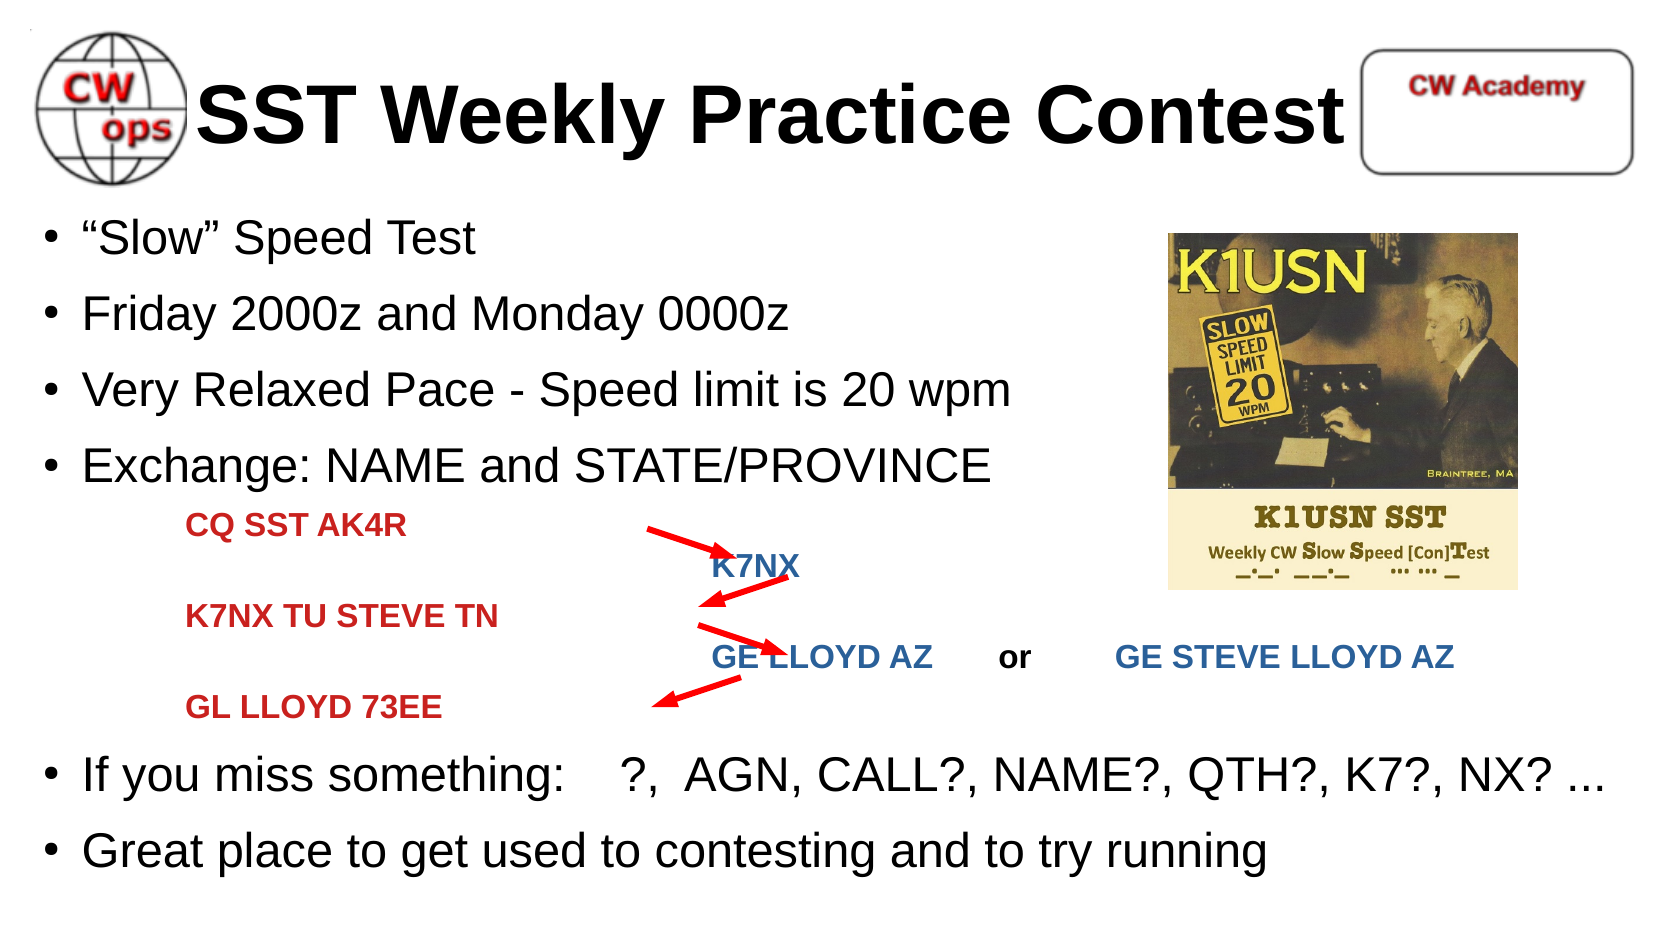

# SST Weekly Practice Contest
“Slow” Speed Test
Friday 2000z and Monday 0000z
Very Relaxed Pace - Speed limit is 20 wpm
Exchange: NAME and STATE/PROVINCE
CQ SST AK4R
 				 	K7NX
K7NX TU STEVE TN
 		 	GE LLOYD AZ or GE STEVE LLOYD AZ
GL LLOYD 73EE
If you miss something: ?, AGN, CALL?, NAME?, QTH?, K7?, NX? ...
Great place to get used to contesting and to try running